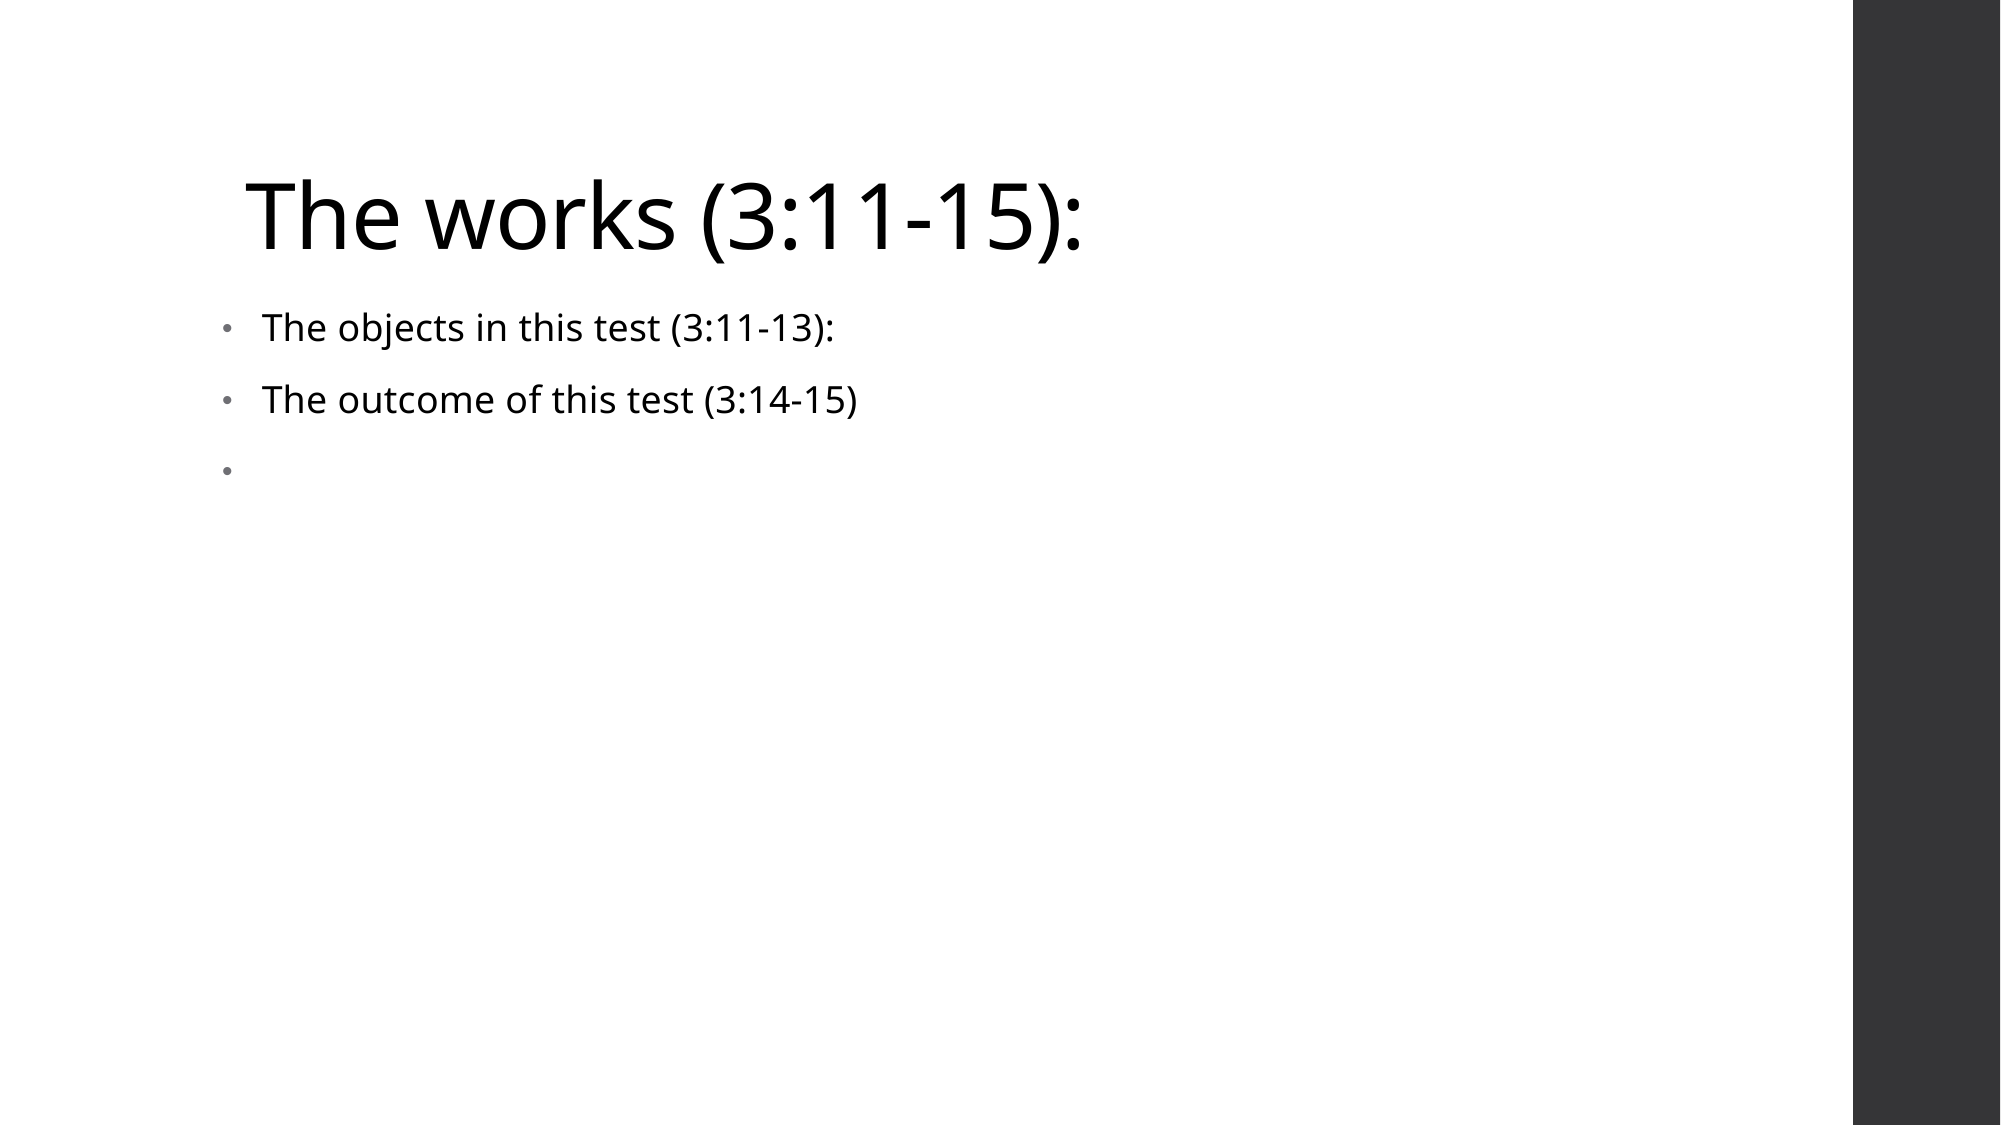

# The works (3:11-15):
 The objects in this test (3:11-13):
 The outcome of this test (3:14-15)